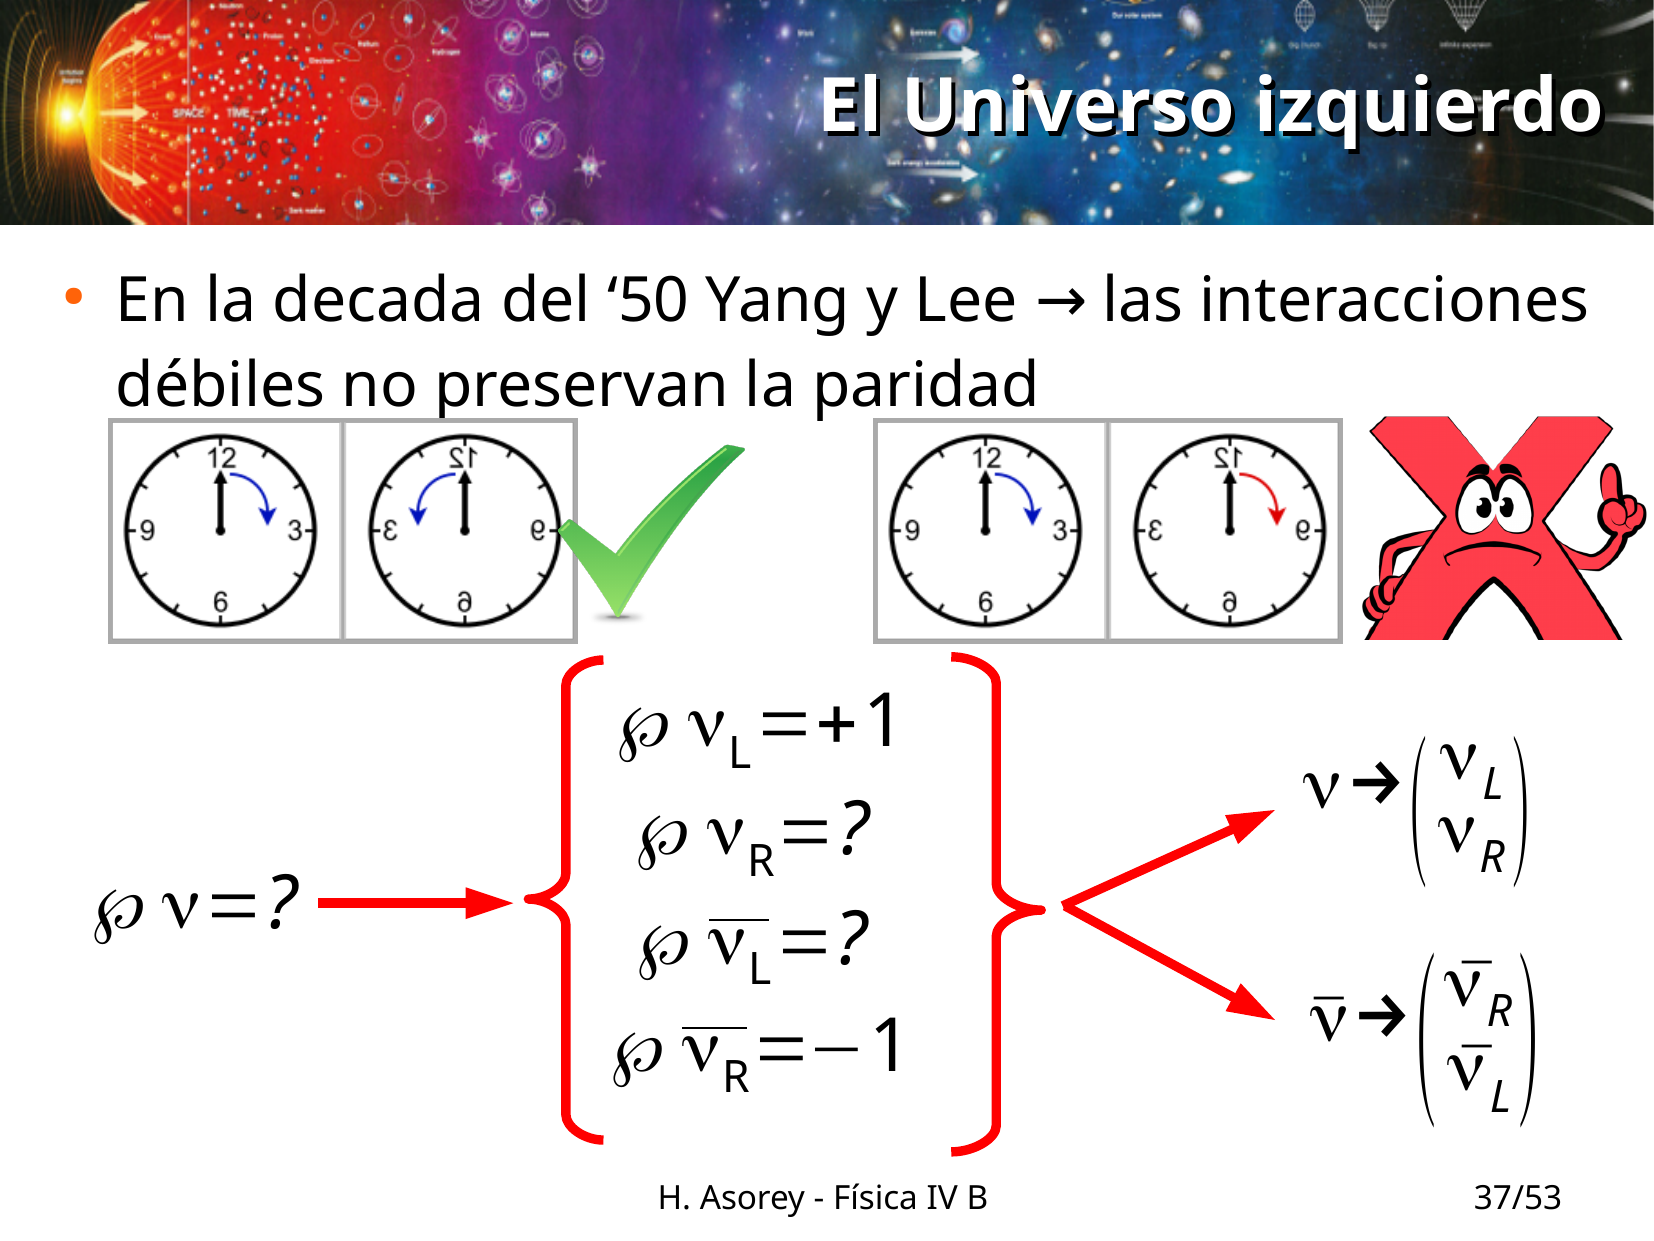

# El Universo izquierdo
En la decada del ‘50 Yang y Lee → las interacciones débiles no preservan la paridad
H. Asorey - Física IV B
37